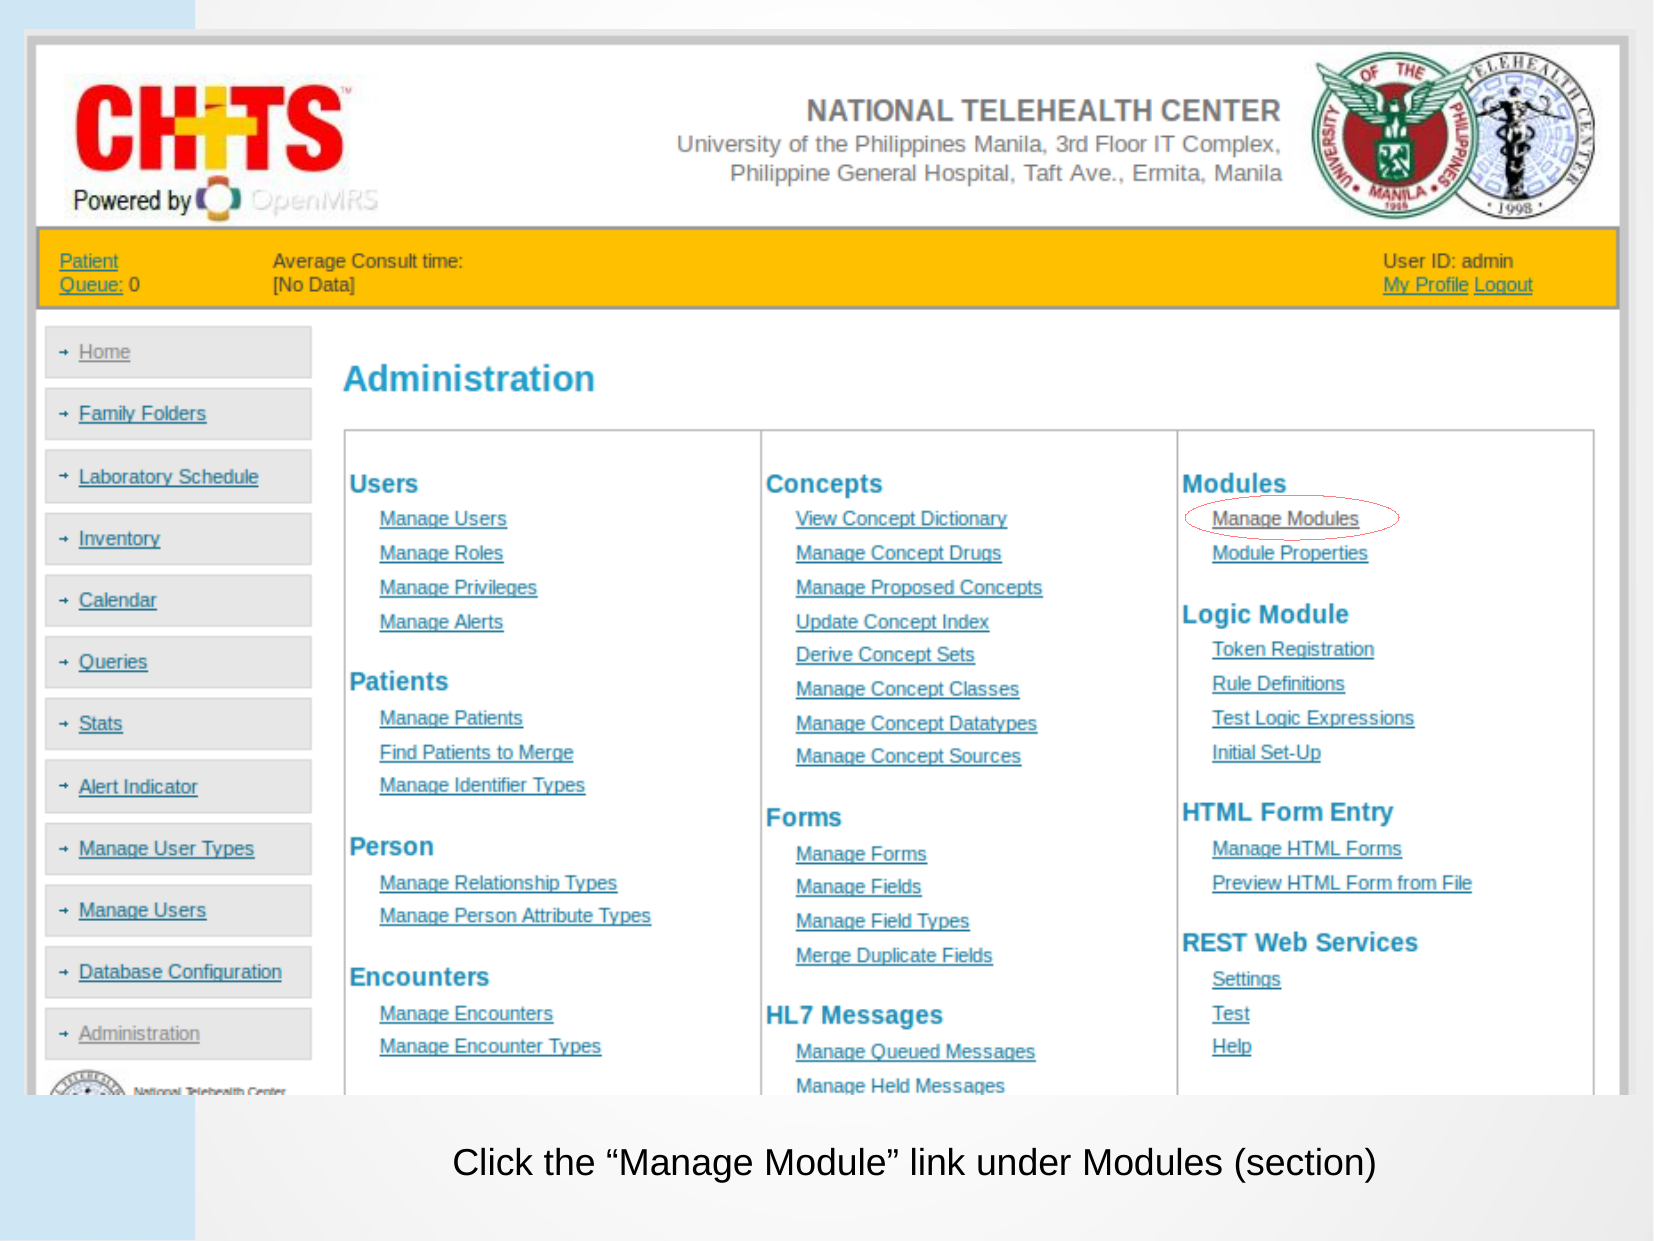

# Click the “Manage Module” link under Modules (section)